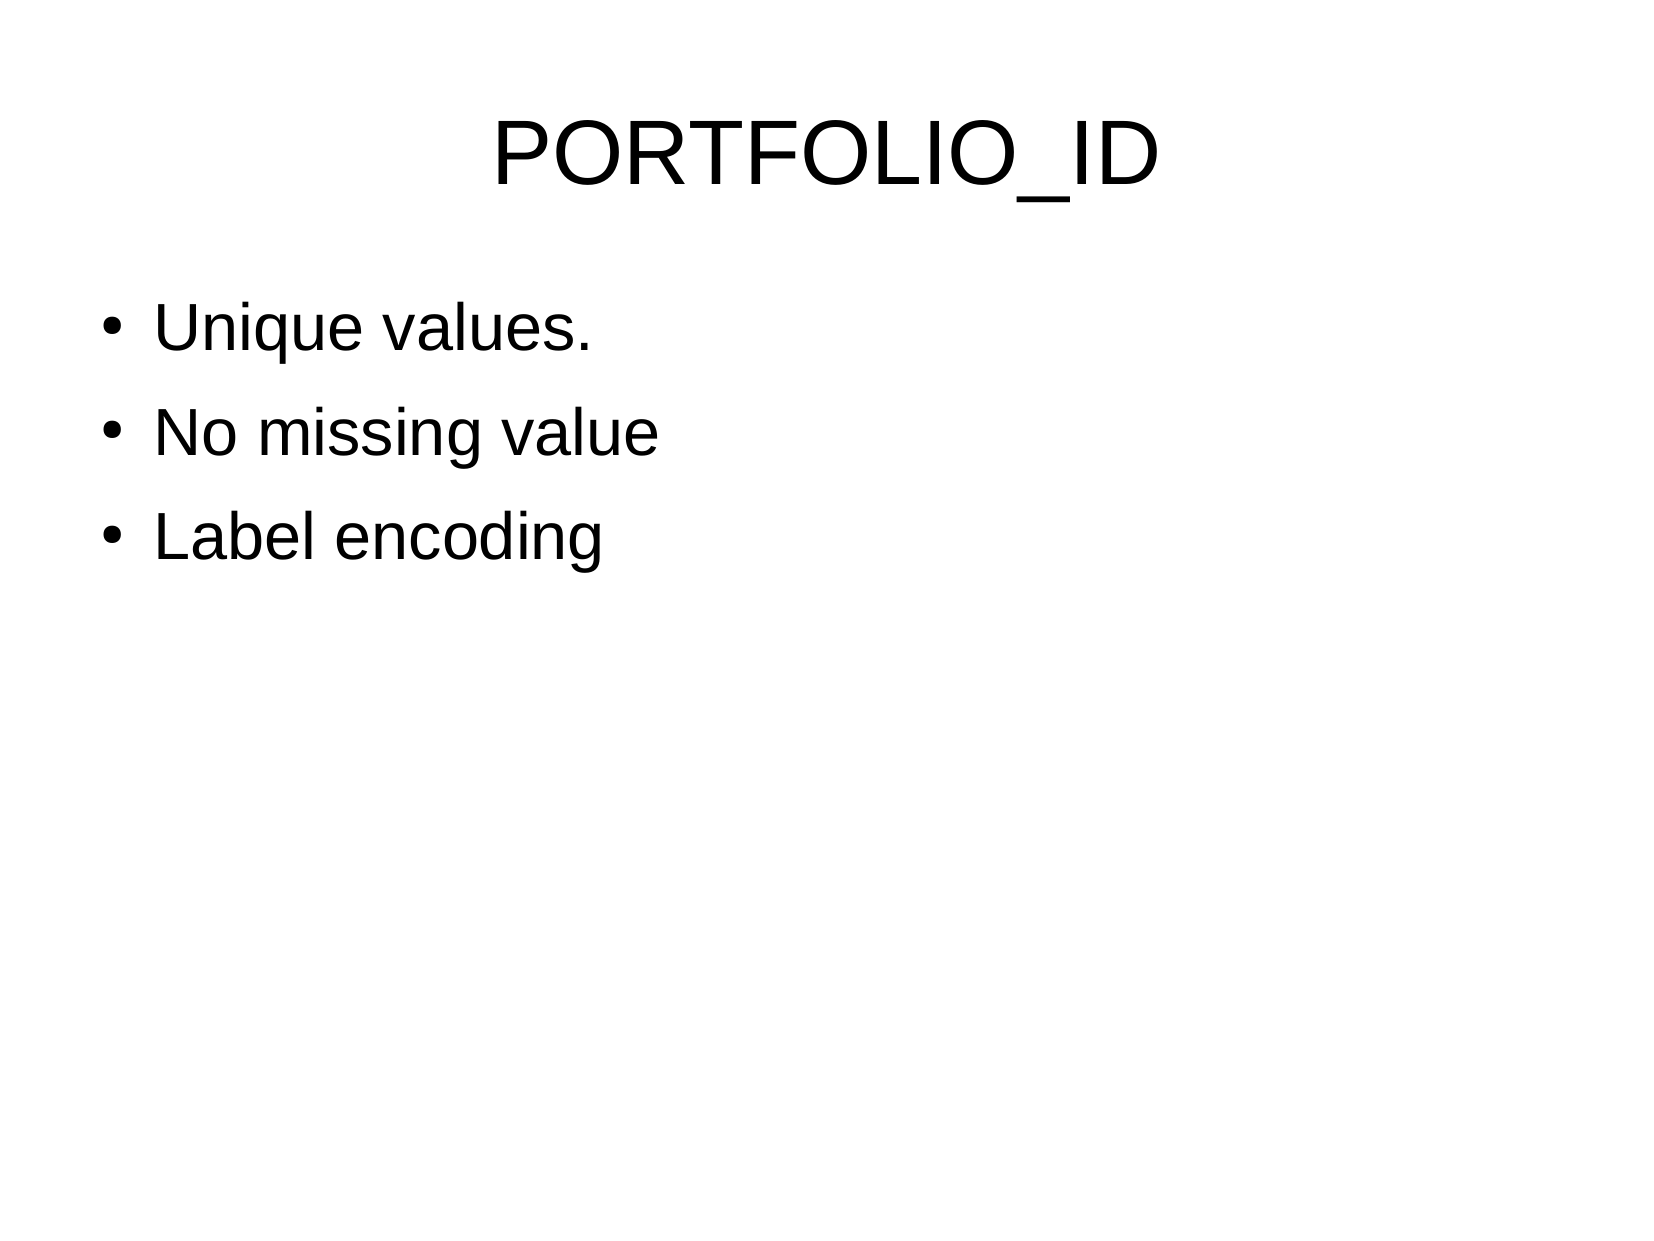

# PORTFOLIO_ID
Unique values.
No missing value
Label encoding